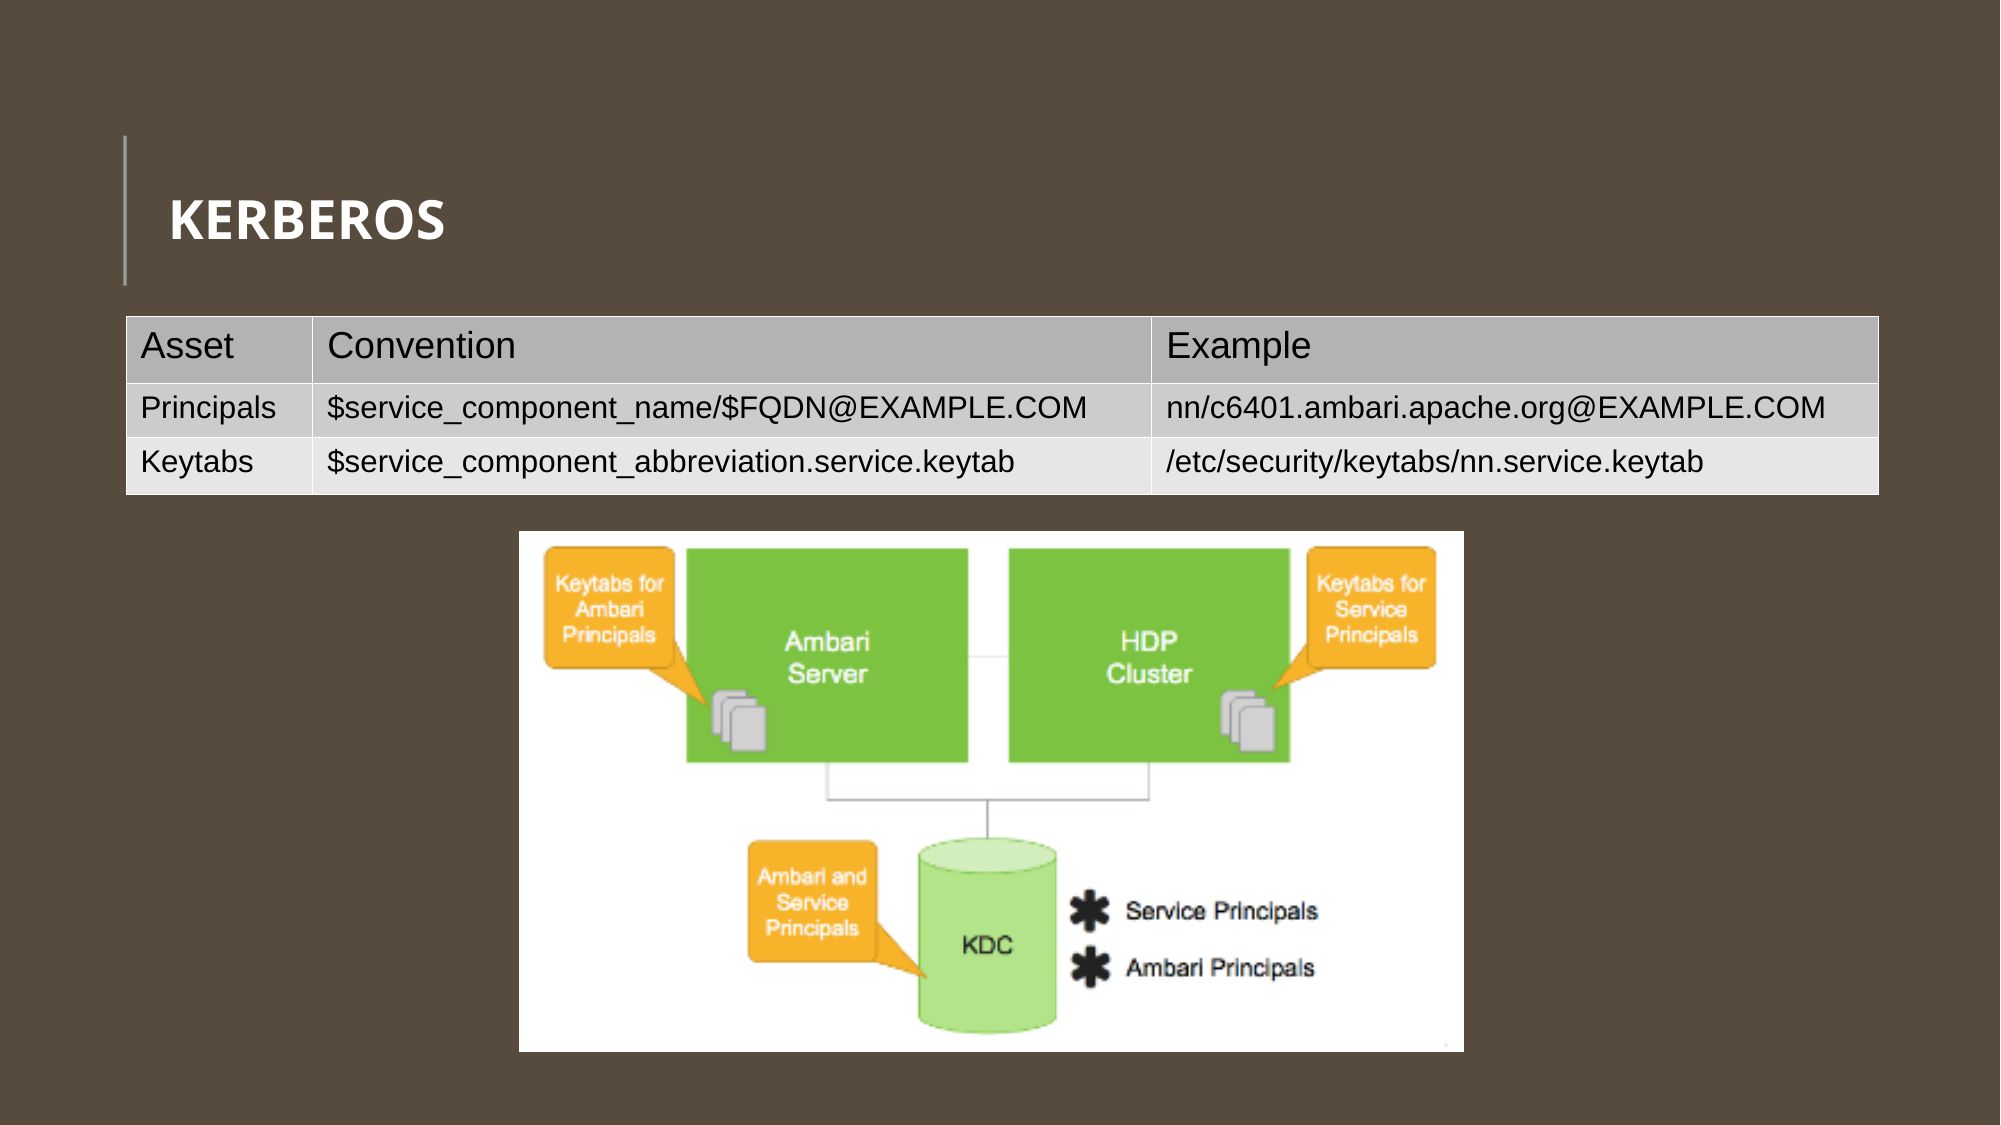

# KERBEROS
| Asset | Convention | Example |
| --- | --- | --- |
| Principals | $service\_component\_name/$FQDN@EXAMPLE.COM | nn/c6401.ambari.apache.org@EXAMPLE.COM |
| Keytabs | $service\_component\_abbreviation.service.keytab | /etc/security/keytabs/nn.service.keytab |